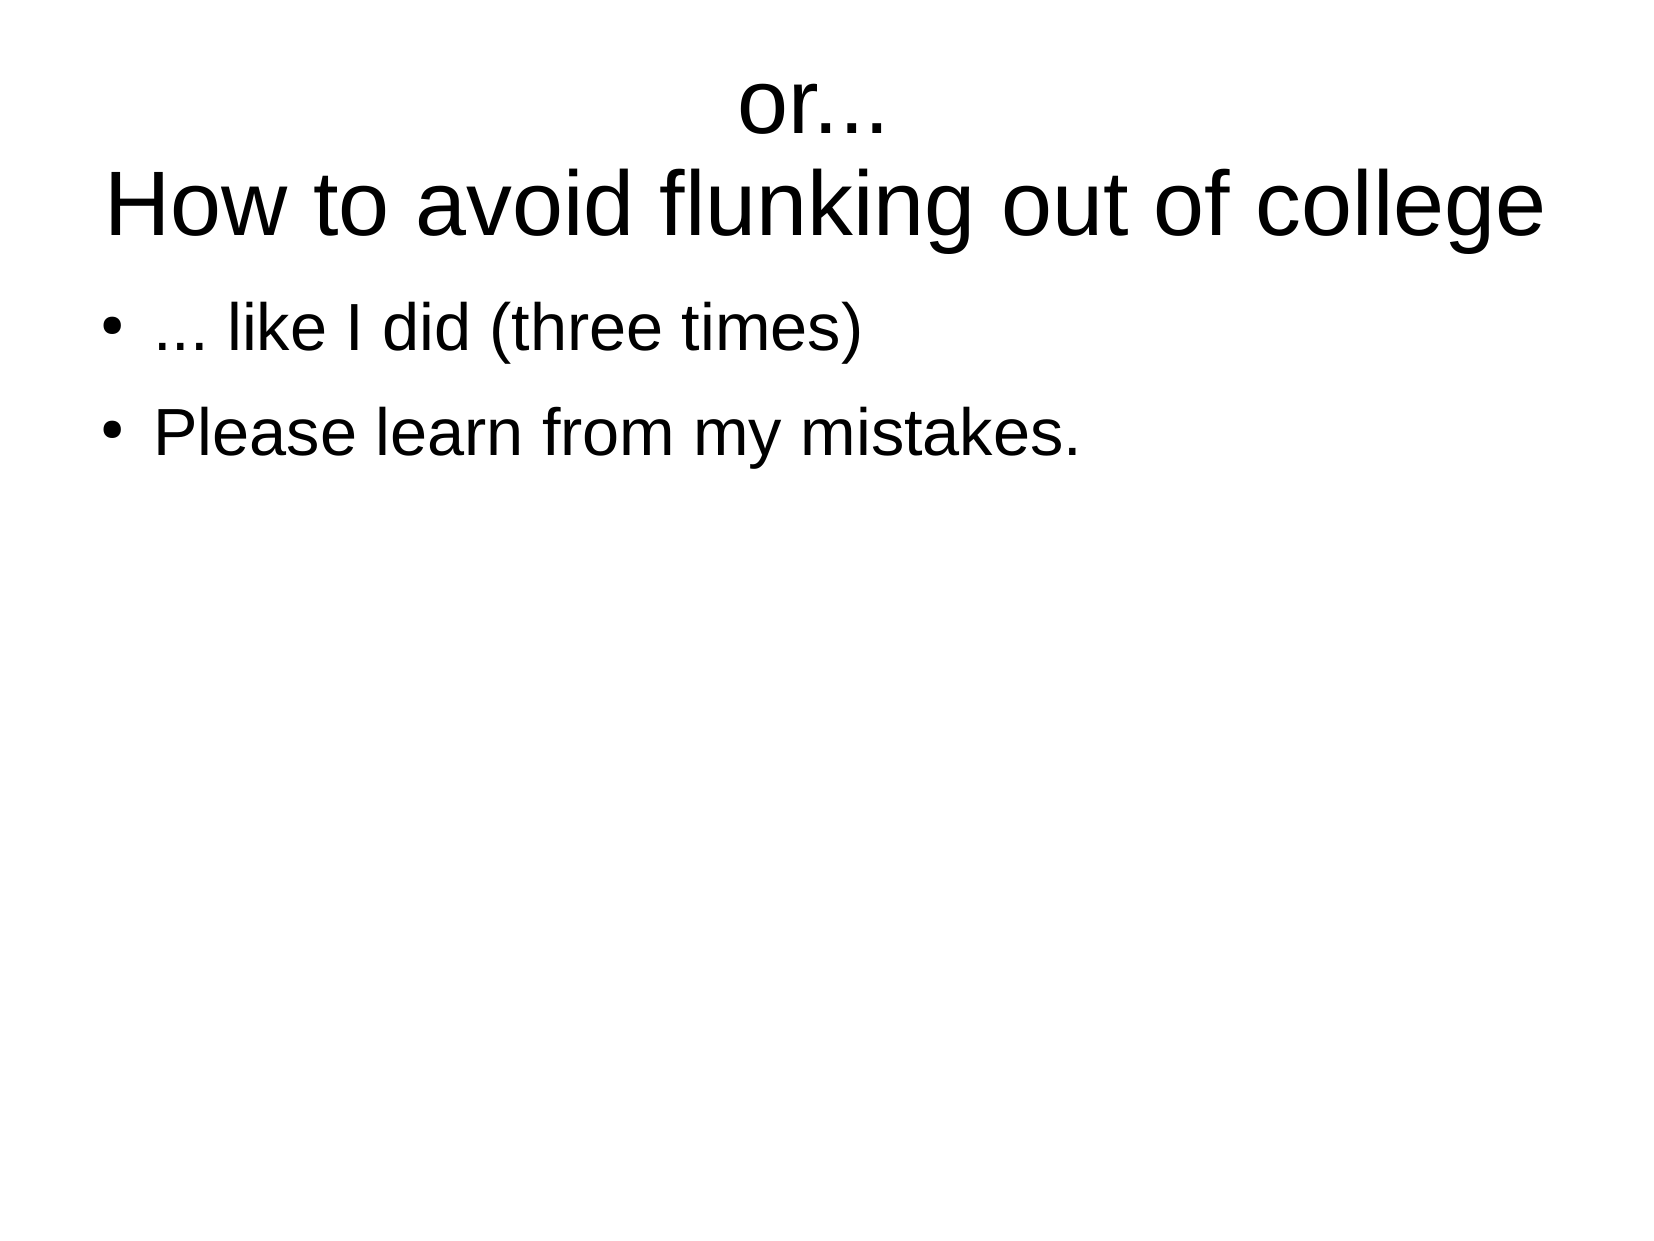

# or... How to avoid flunking out of college
... like I did (three times)
Please learn from my mistakes.